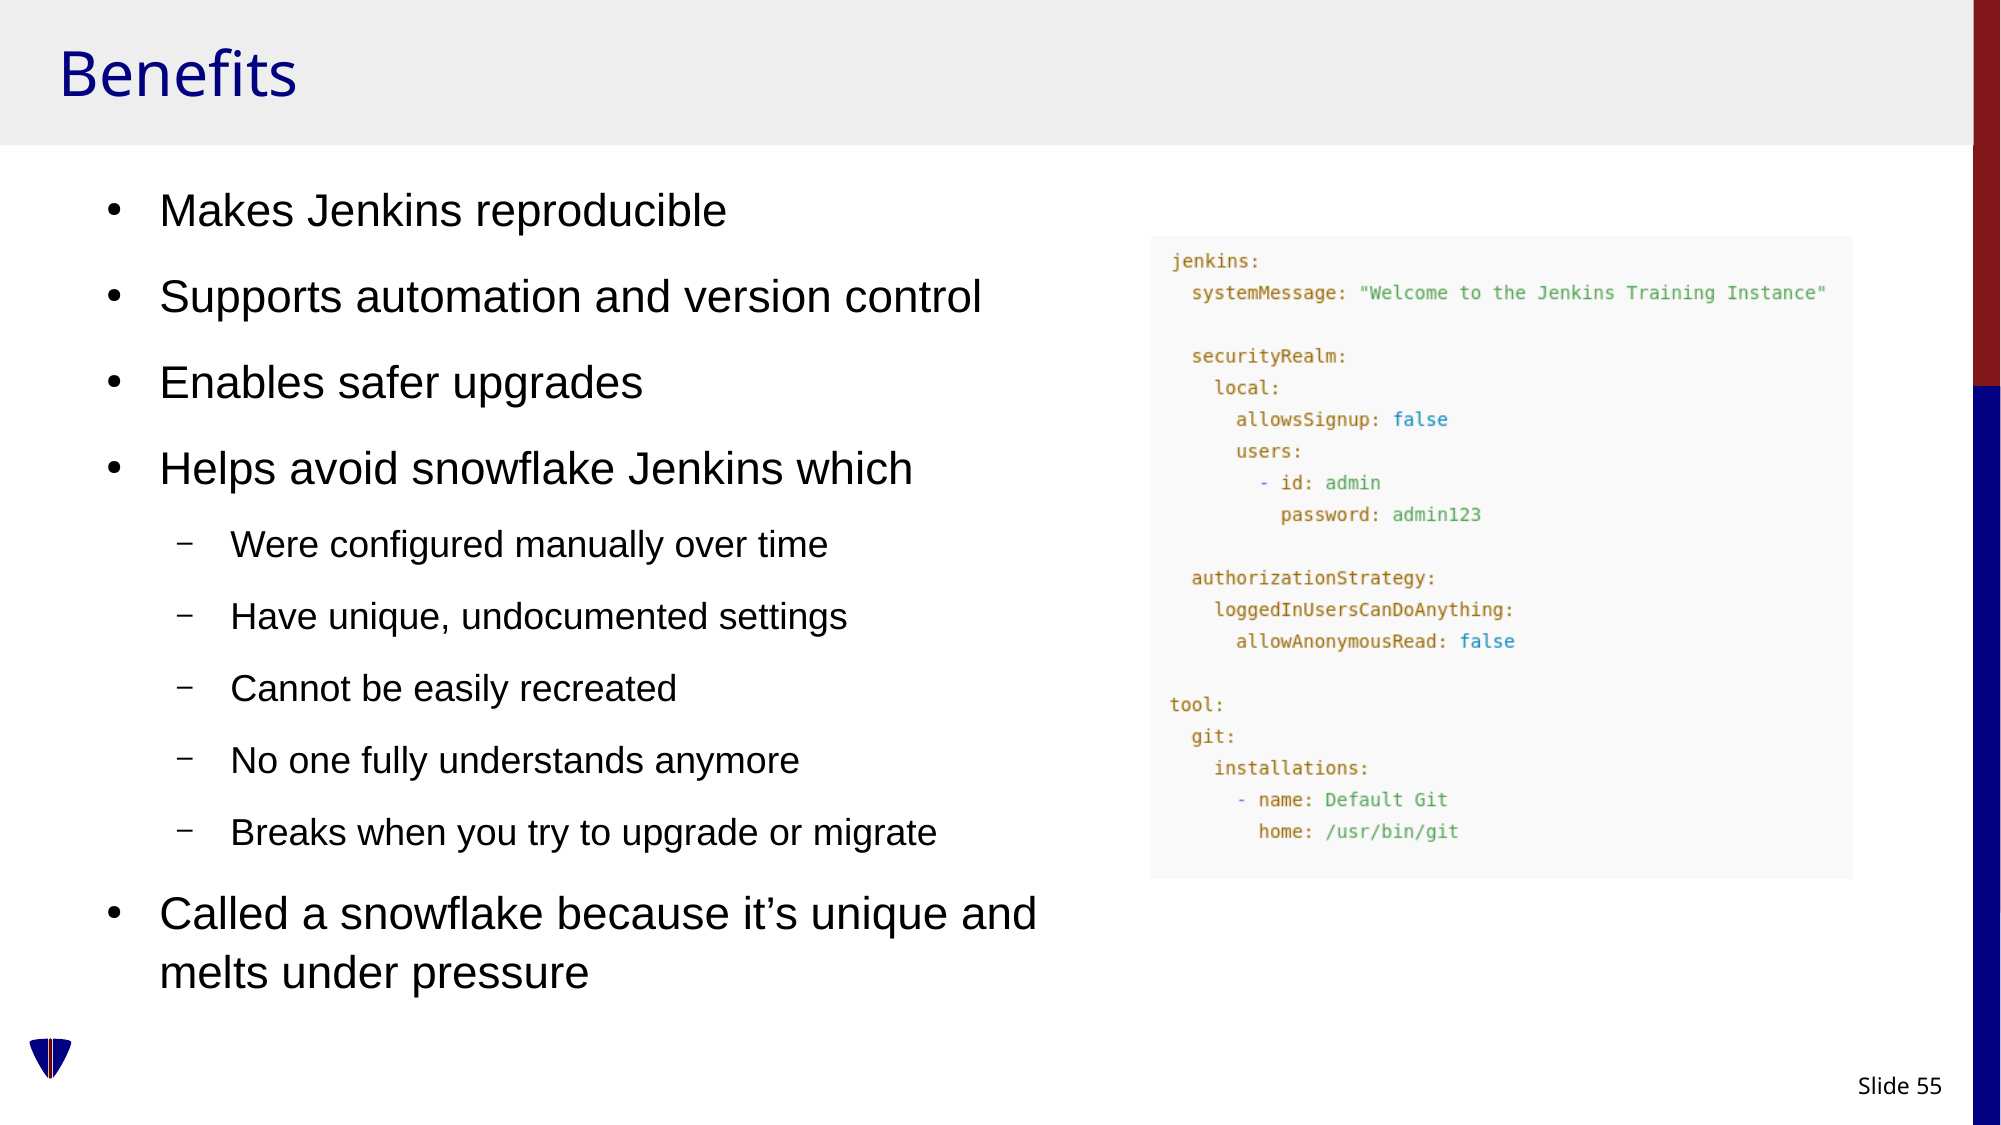

# Benefits
Makes Jenkins reproducible
Supports automation and version control
Enables safer upgrades
Helps avoid snowflake Jenkins which
Were configured manually over time
Have unique, undocumented settings
Cannot be easily recreated
No one fully understands anymore
Breaks when you try to upgrade or migrate
Called a snowflake because it’s unique and melts under pressure